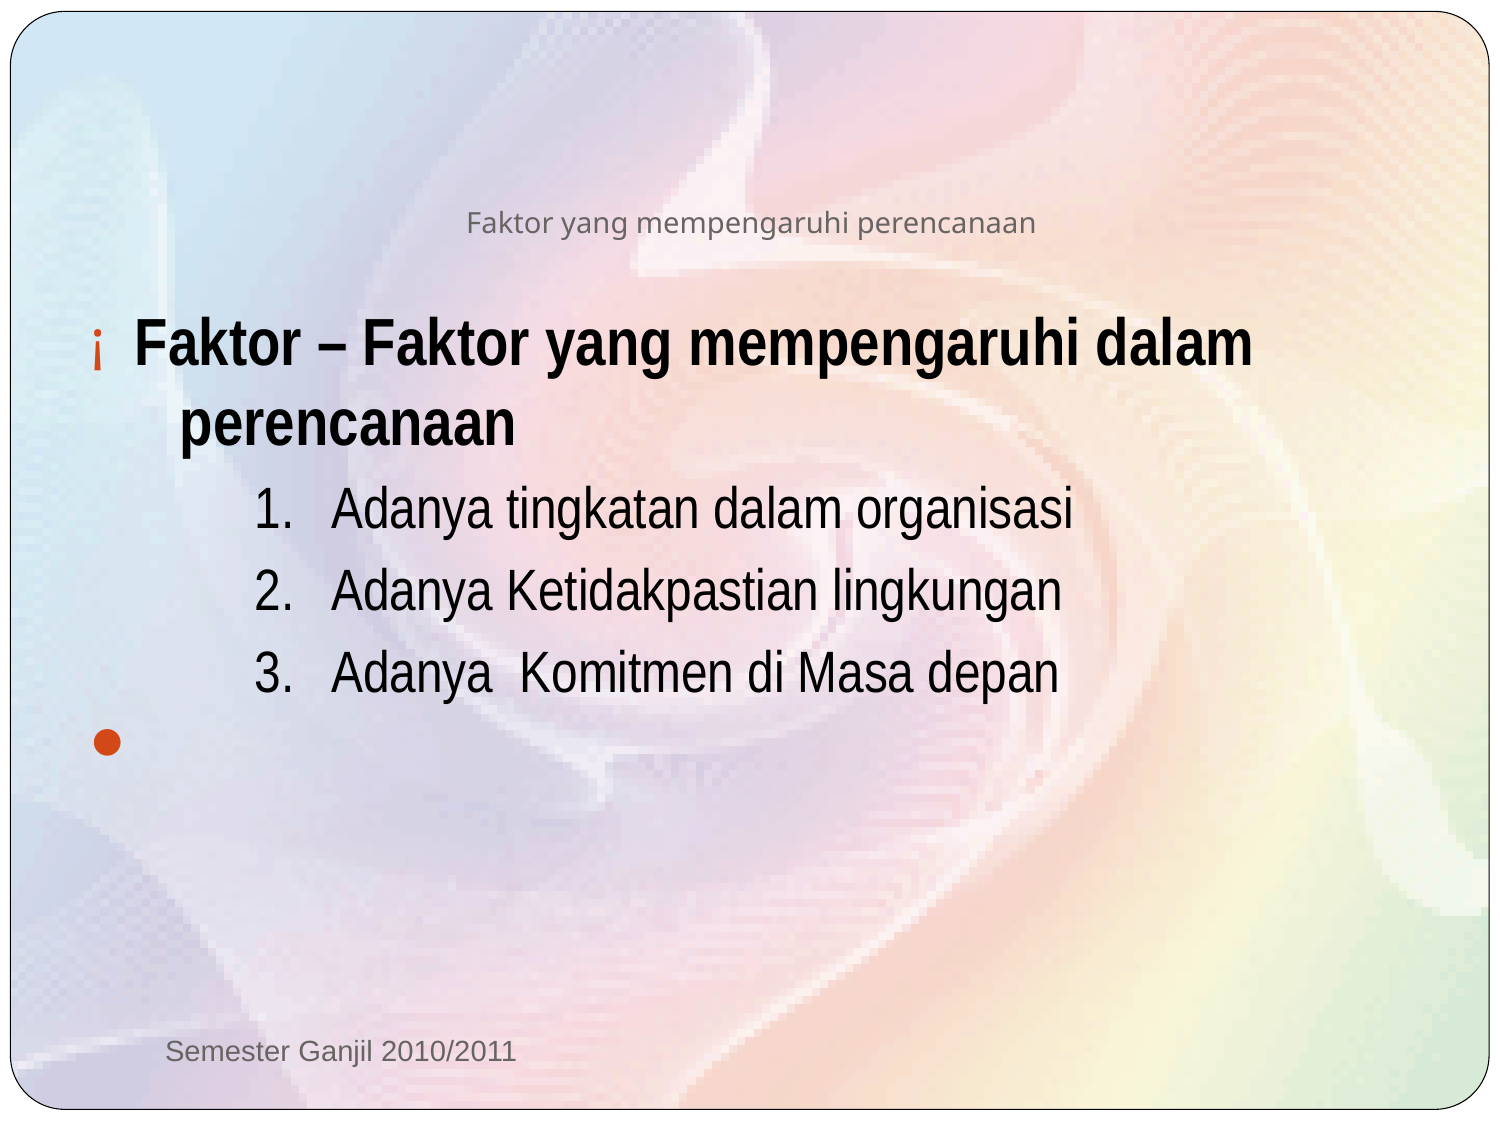

# Faktor yang mempengaruhi perencanaan
Faktor – Faktor yang mempengaruhi dalam perencanaan
	1. Adanya tingkatan dalam organisasi
	2. Adanya Ketidakpastian lingkungan
	3. Adanya Komitmen di Masa depan
Semester Ganjil 2010/2011